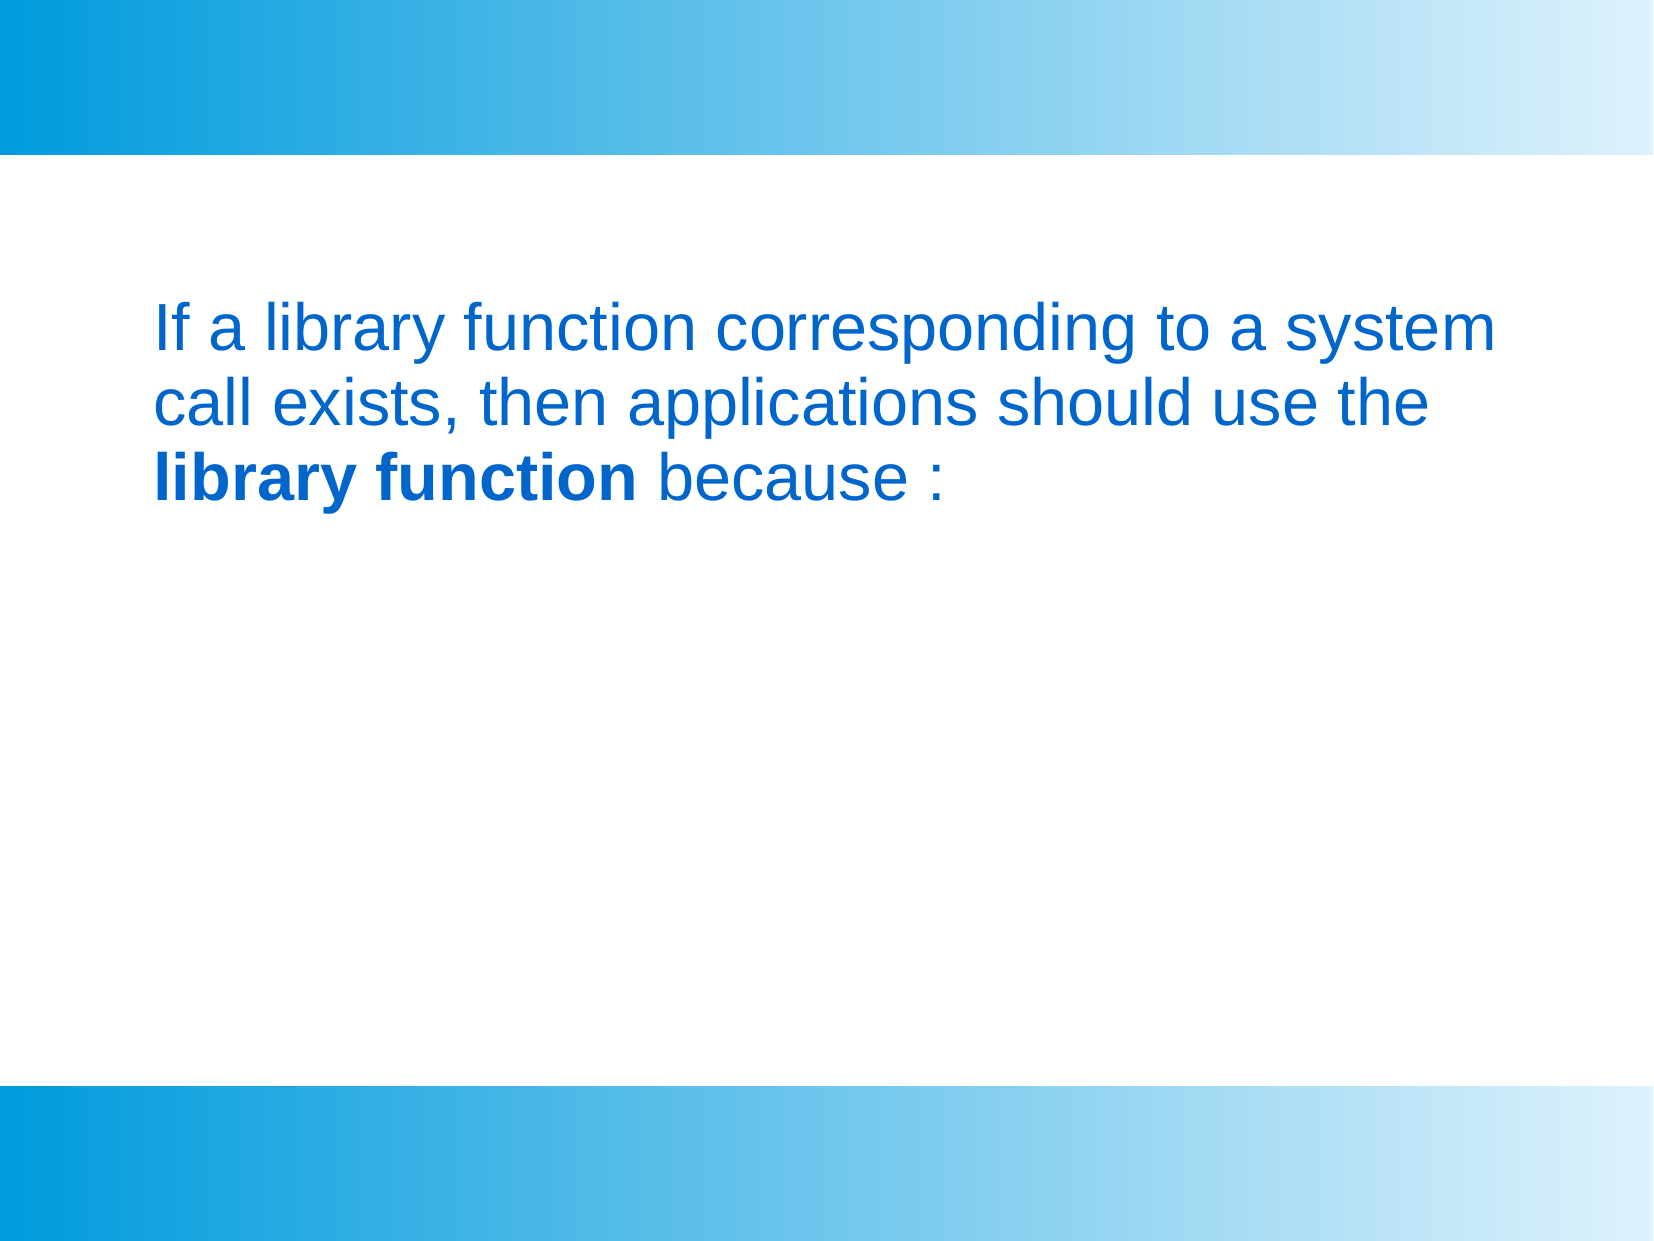

# If a library function corresponding to a system call exists, then applications should use the library function because :